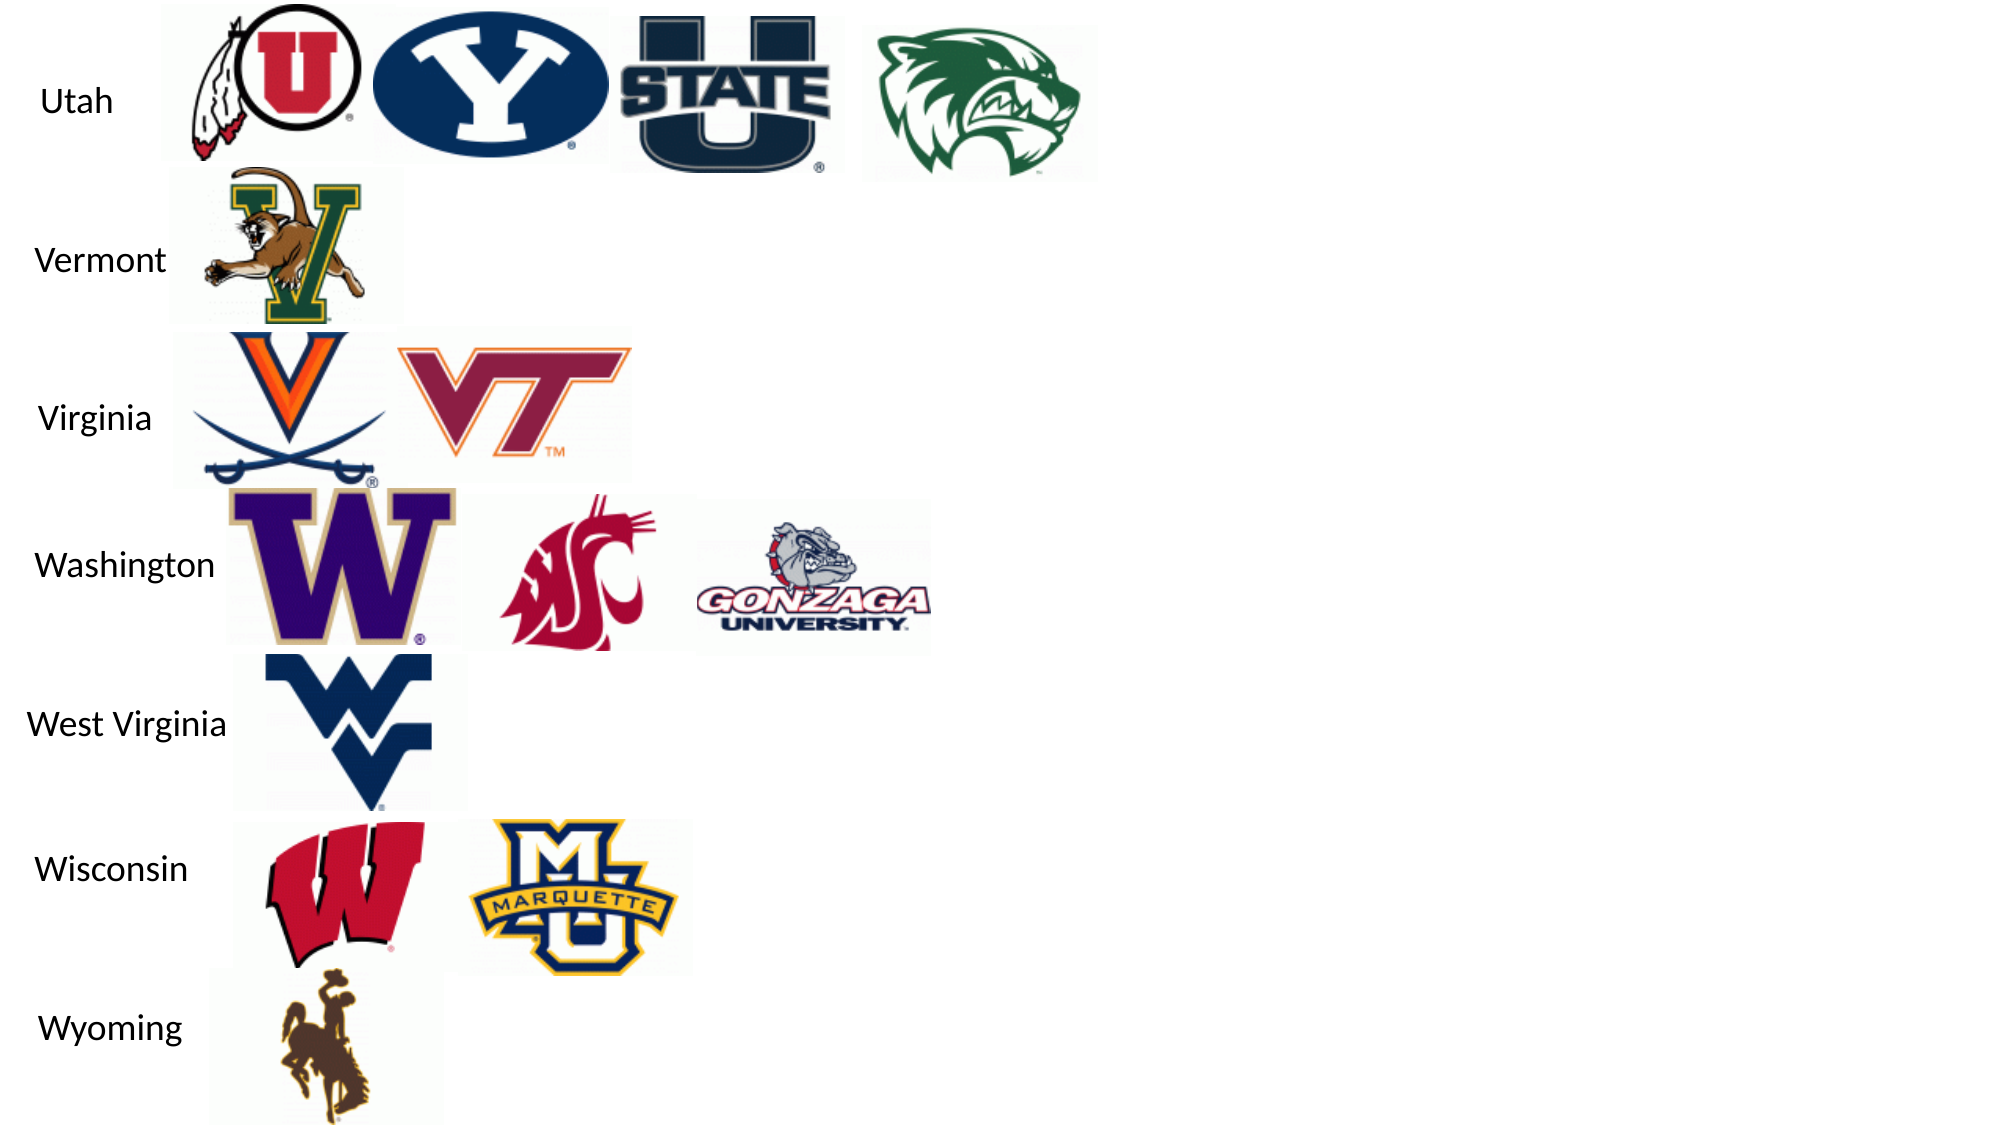

Utah
Vermont
Virginia
Washington
West Virginia
Wisconsin
Wyoming